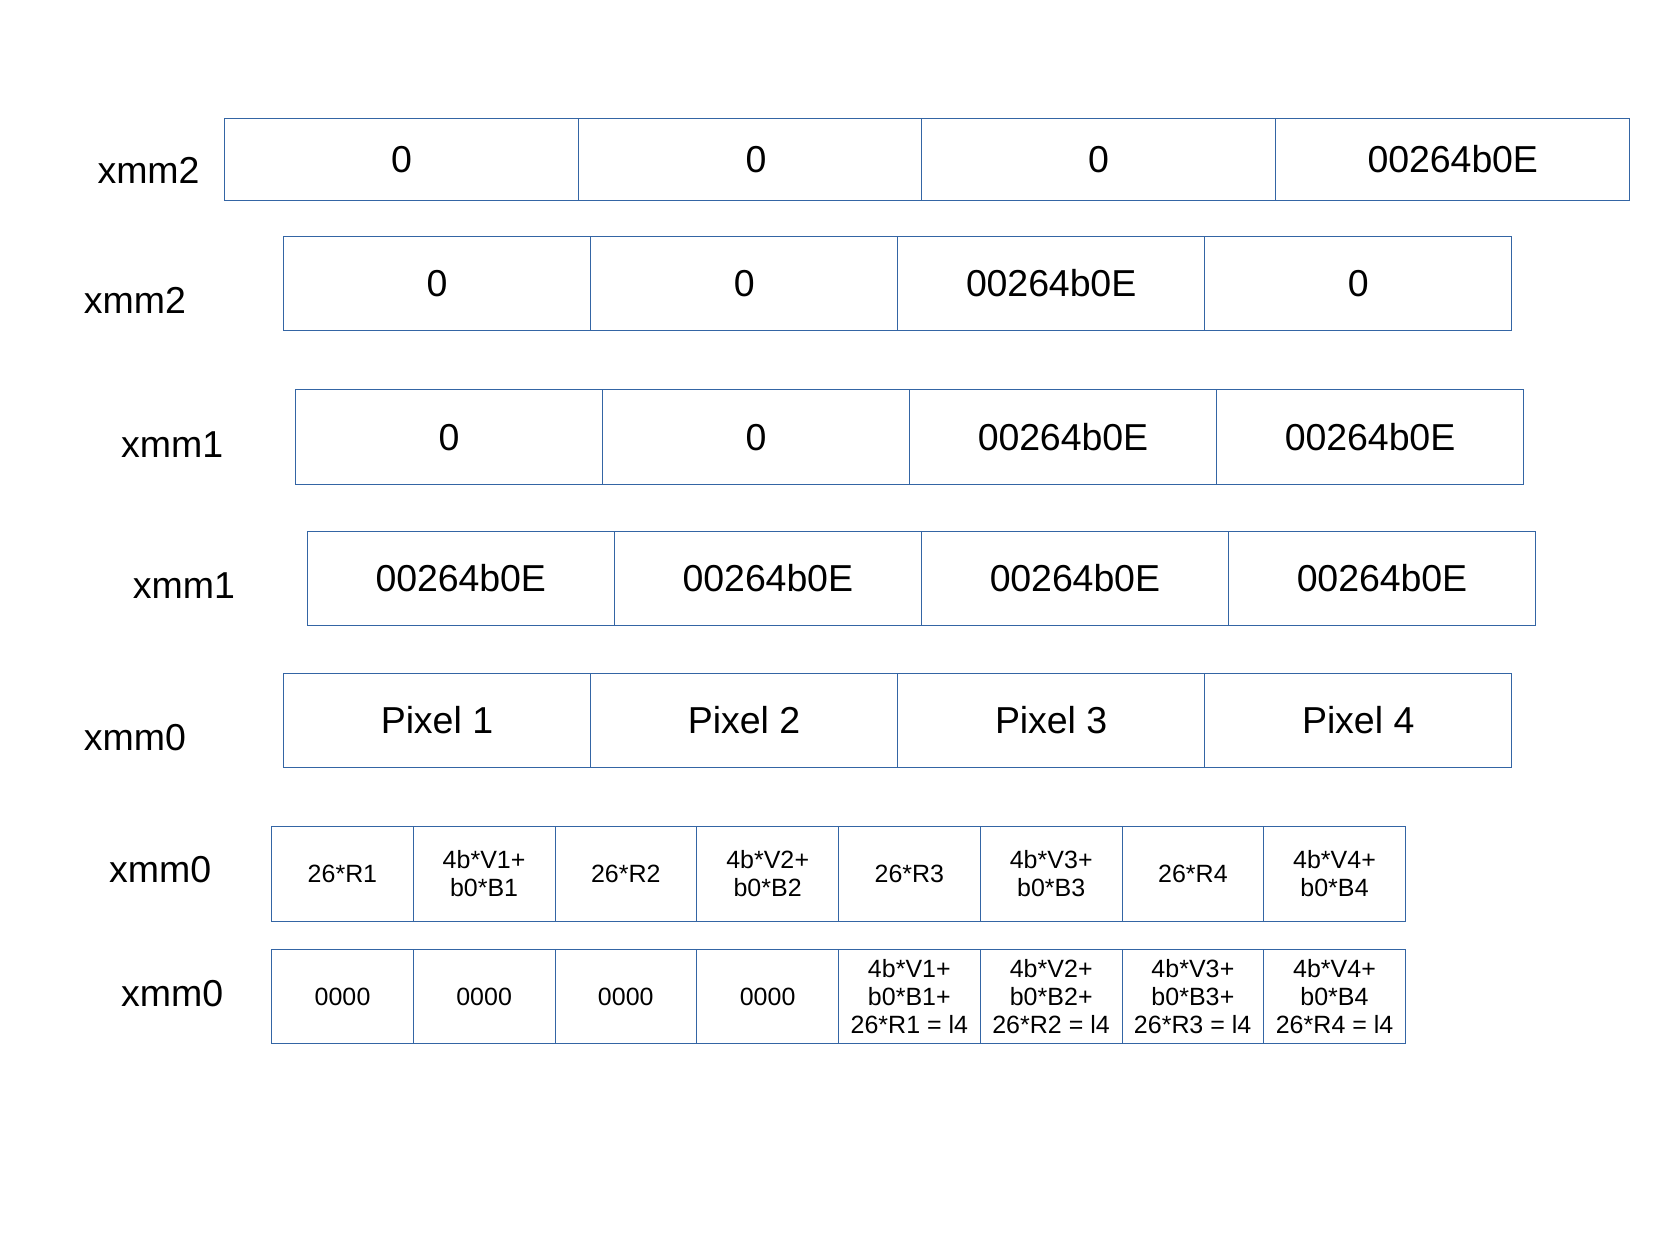

0
0
0
00264b0E
xmm2
0
0
00264b0E
0
xmm2
0
0
00264b0E
00264b0E
xmm1
00264b0E
00264b0E
00264b0E
00264b0E
xmm1
Pixel 1
Pixel 2
Pixel 3
Pixel 4
xmm0
26*R1
4b*V1+
b0*B1
26*R2
4b*V2+
b0*B2
26*R3
4b*V3+
b0*B3
26*R4
4b*V4+
b0*B4
xmm0
0000
0000
0000
0000
4b*V1+
b0*B1+
26*R1 = l4
4b*V2+
b0*B2+
26*R2 = l4
4b*V3+
b0*B3+
26*R3 = l4
4b*V4+
b0*B4
26*R4 = l4
xmm0